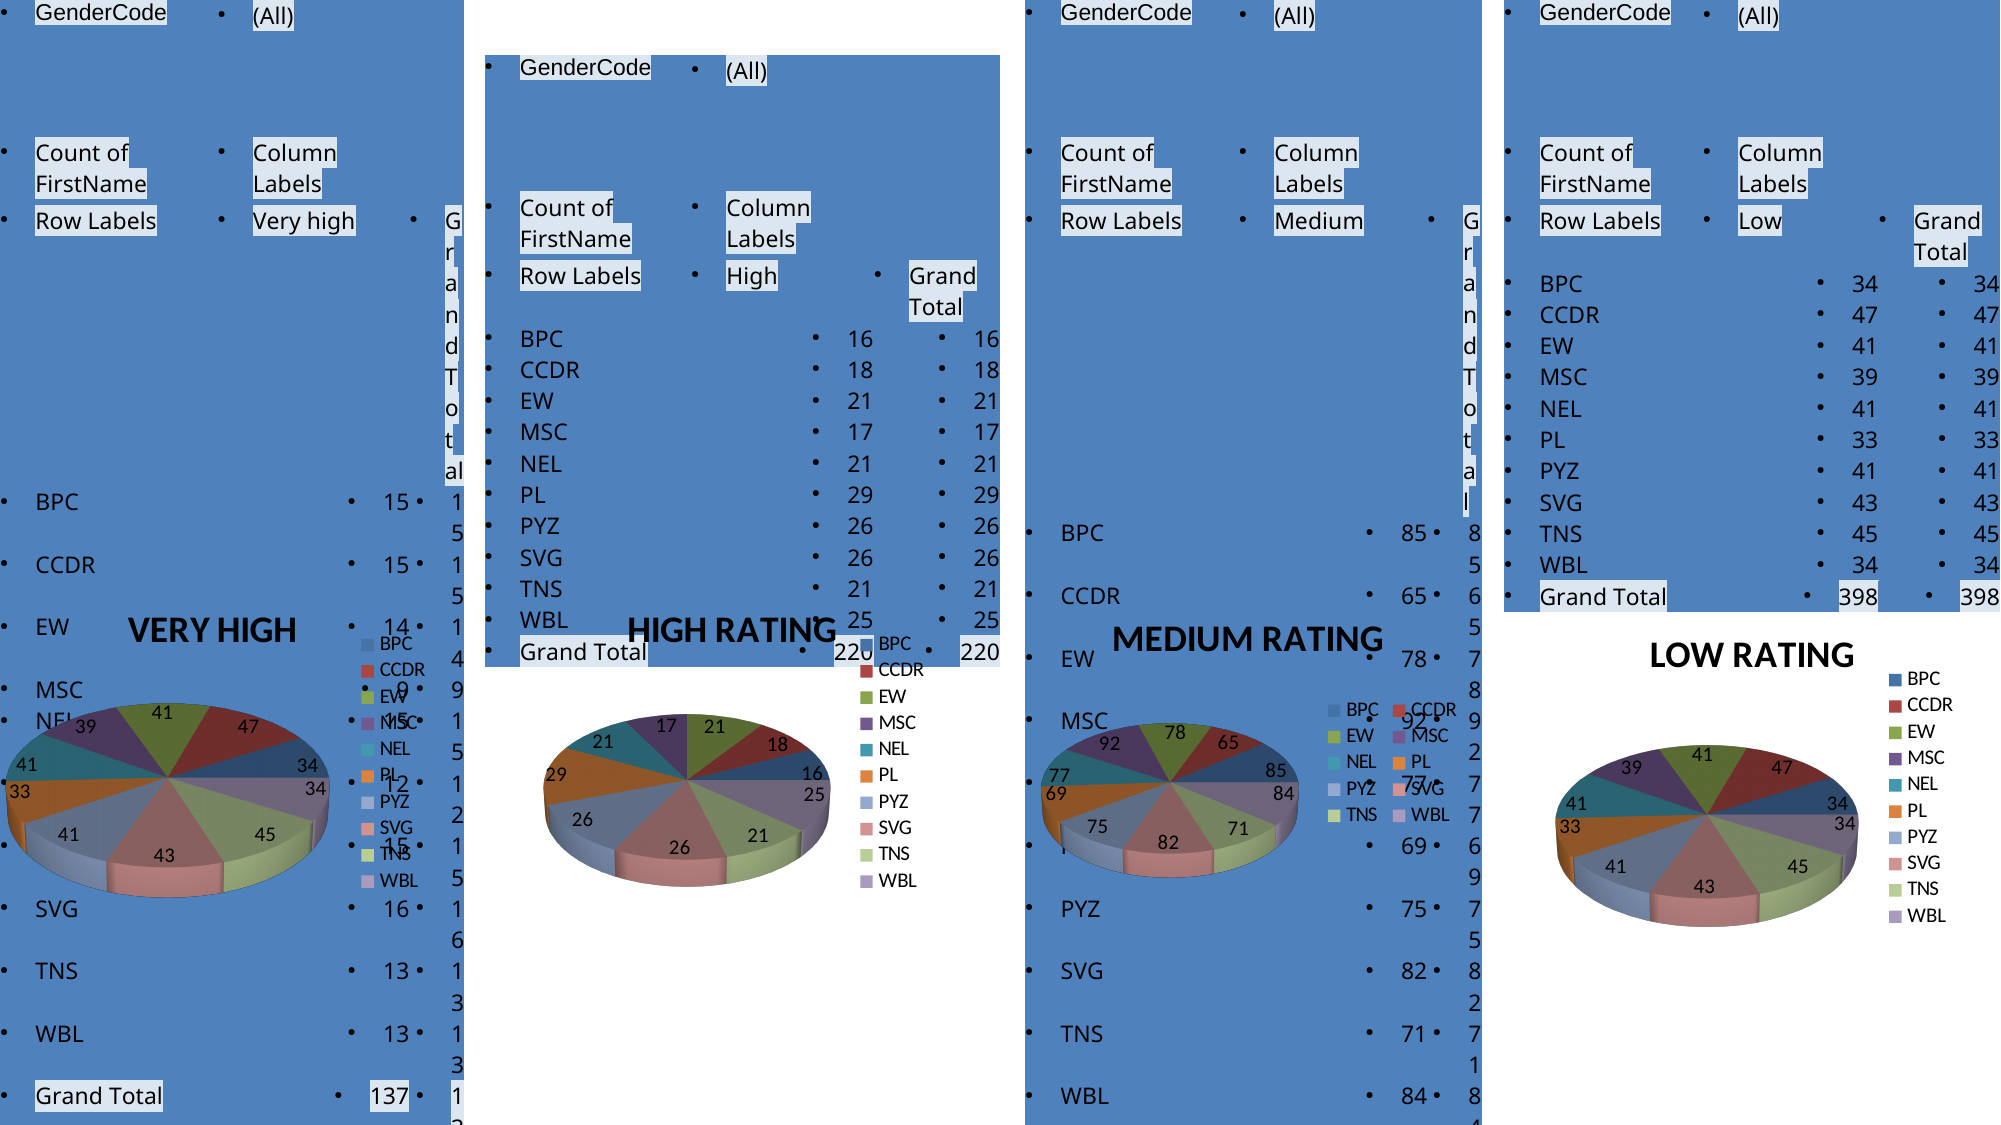

| GenderCode | (All) | |
| --- | --- | --- |
| | | |
| Count of FirstName | Column Labels | |
| Row Labels | Very high | Grand Total |
| BPC | 15 | 15 |
| CCDR | 15 | 15 |
| EW | 14 | 14 |
| MSC | 9 | 9 |
| NEL | 15 | 15 |
| PL | 12 | 12 |
| PYZ | 15 | 15 |
| SVG | 16 | 16 |
| TNS | 13 | 13 |
| WBL | 13 | 13 |
| Grand Total | 137 | 137 |
| GenderCode | (All) | |
| --- | --- | --- |
| | | |
| Count of FirstName | Column Labels | |
| Row Labels | Medium | Grand Total |
| BPC | 85 | 85 |
| CCDR | 65 | 65 |
| EW | 78 | 78 |
| MSC | 92 | 92 |
| NEL | 77 | 77 |
| PL | 69 | 69 |
| PYZ | 75 | 75 |
| SVG | 82 | 82 |
| TNS | 71 | 71 |
| WBL | 84 | 84 |
| Grand Total | 778 | 778 |
| GenderCode | (All) | |
| --- | --- | --- |
| | | |
| Count of FirstName | Column Labels | |
| Row Labels | Low | Grand Total |
| BPC | 34 | 34 |
| CCDR | 47 | 47 |
| EW | 41 | 41 |
| MSC | 39 | 39 |
| NEL | 41 | 41 |
| PL | 33 | 33 |
| PYZ | 41 | 41 |
| SVG | 43 | 43 |
| TNS | 45 | 45 |
| WBL | 34 | 34 |
| Grand Total | 398 | 398 |
| GenderCode | (All) | |
| --- | --- | --- |
| | | |
| Count of FirstName | Column Labels | |
| Row Labels | High | Grand Total |
| BPC | 16 | 16 |
| CCDR | 18 | 18 |
| EW | 21 | 21 |
| MSC | 17 | 17 |
| NEL | 21 | 21 |
| PL | 29 | 29 |
| PYZ | 26 | 26 |
| SVG | 26 | 26 |
| TNS | 21 | 21 |
| WBL | 25 | 25 |
| Grand Total | 220 | 220 |
[unsupported chart]
[unsupported chart]
[unsupported chart]
[unsupported chart]